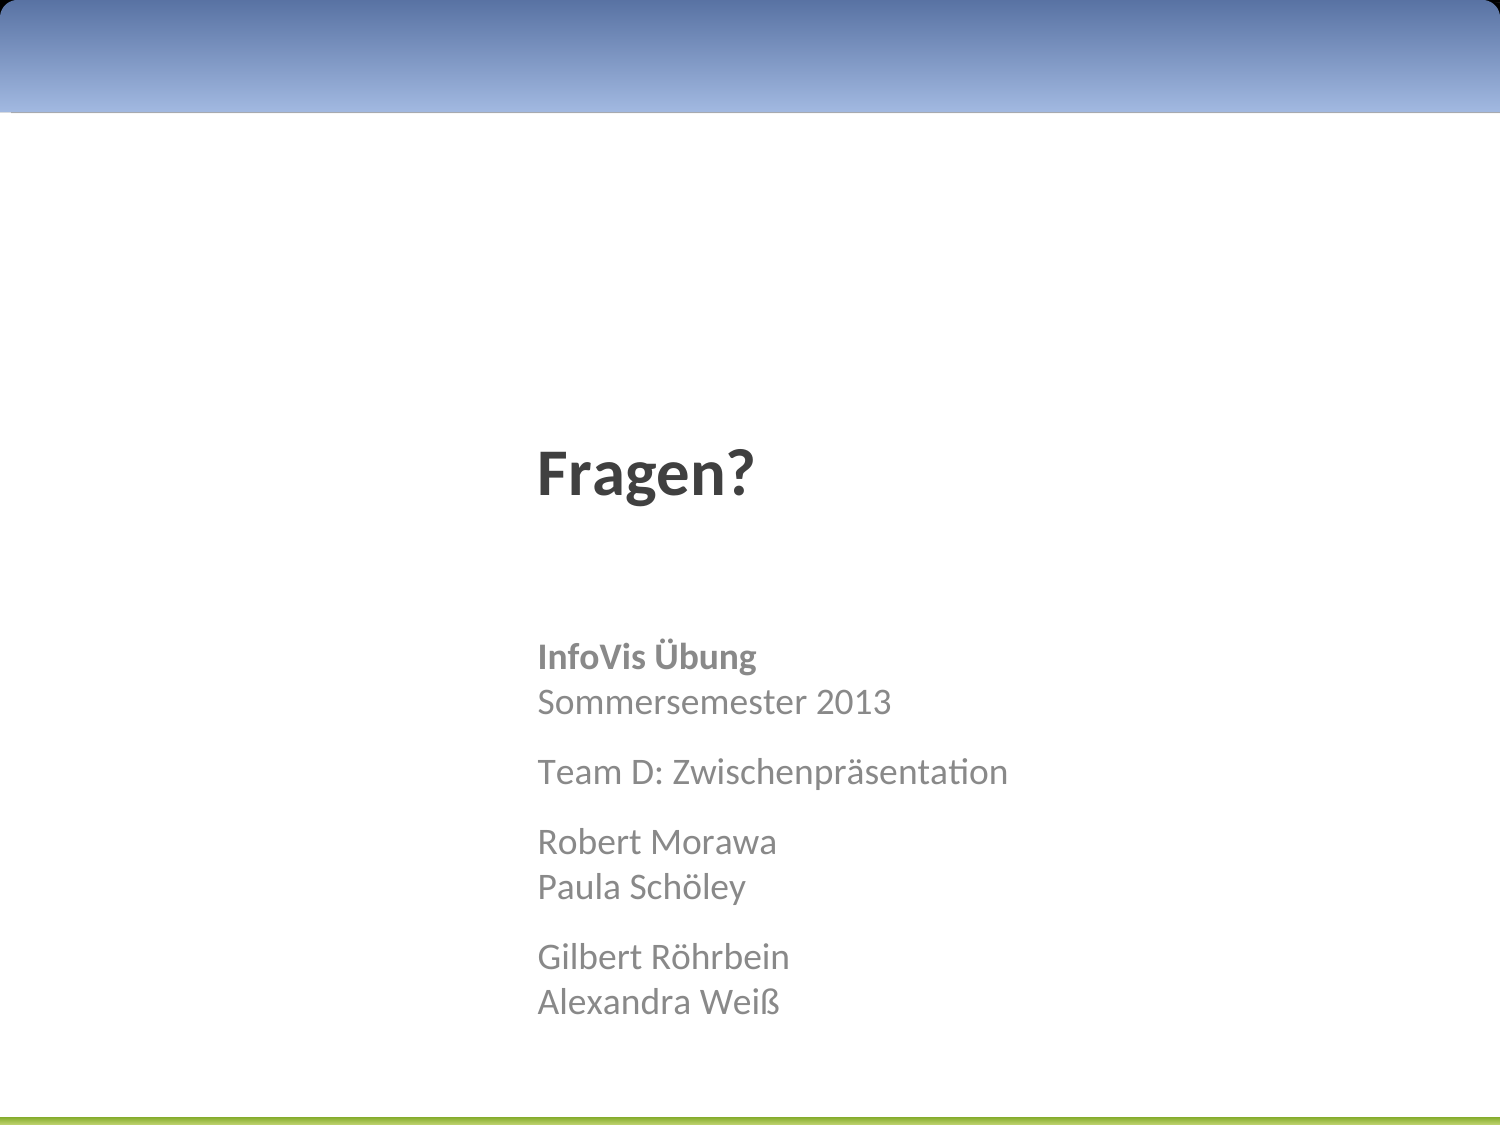

Fragen?
InfoVis Übung
Sommersemester 2013
Team D: Zwischenpräsentation
Robert Morawa
Paula Schöley
Gilbert Röhrbein
Alexandra Weiß